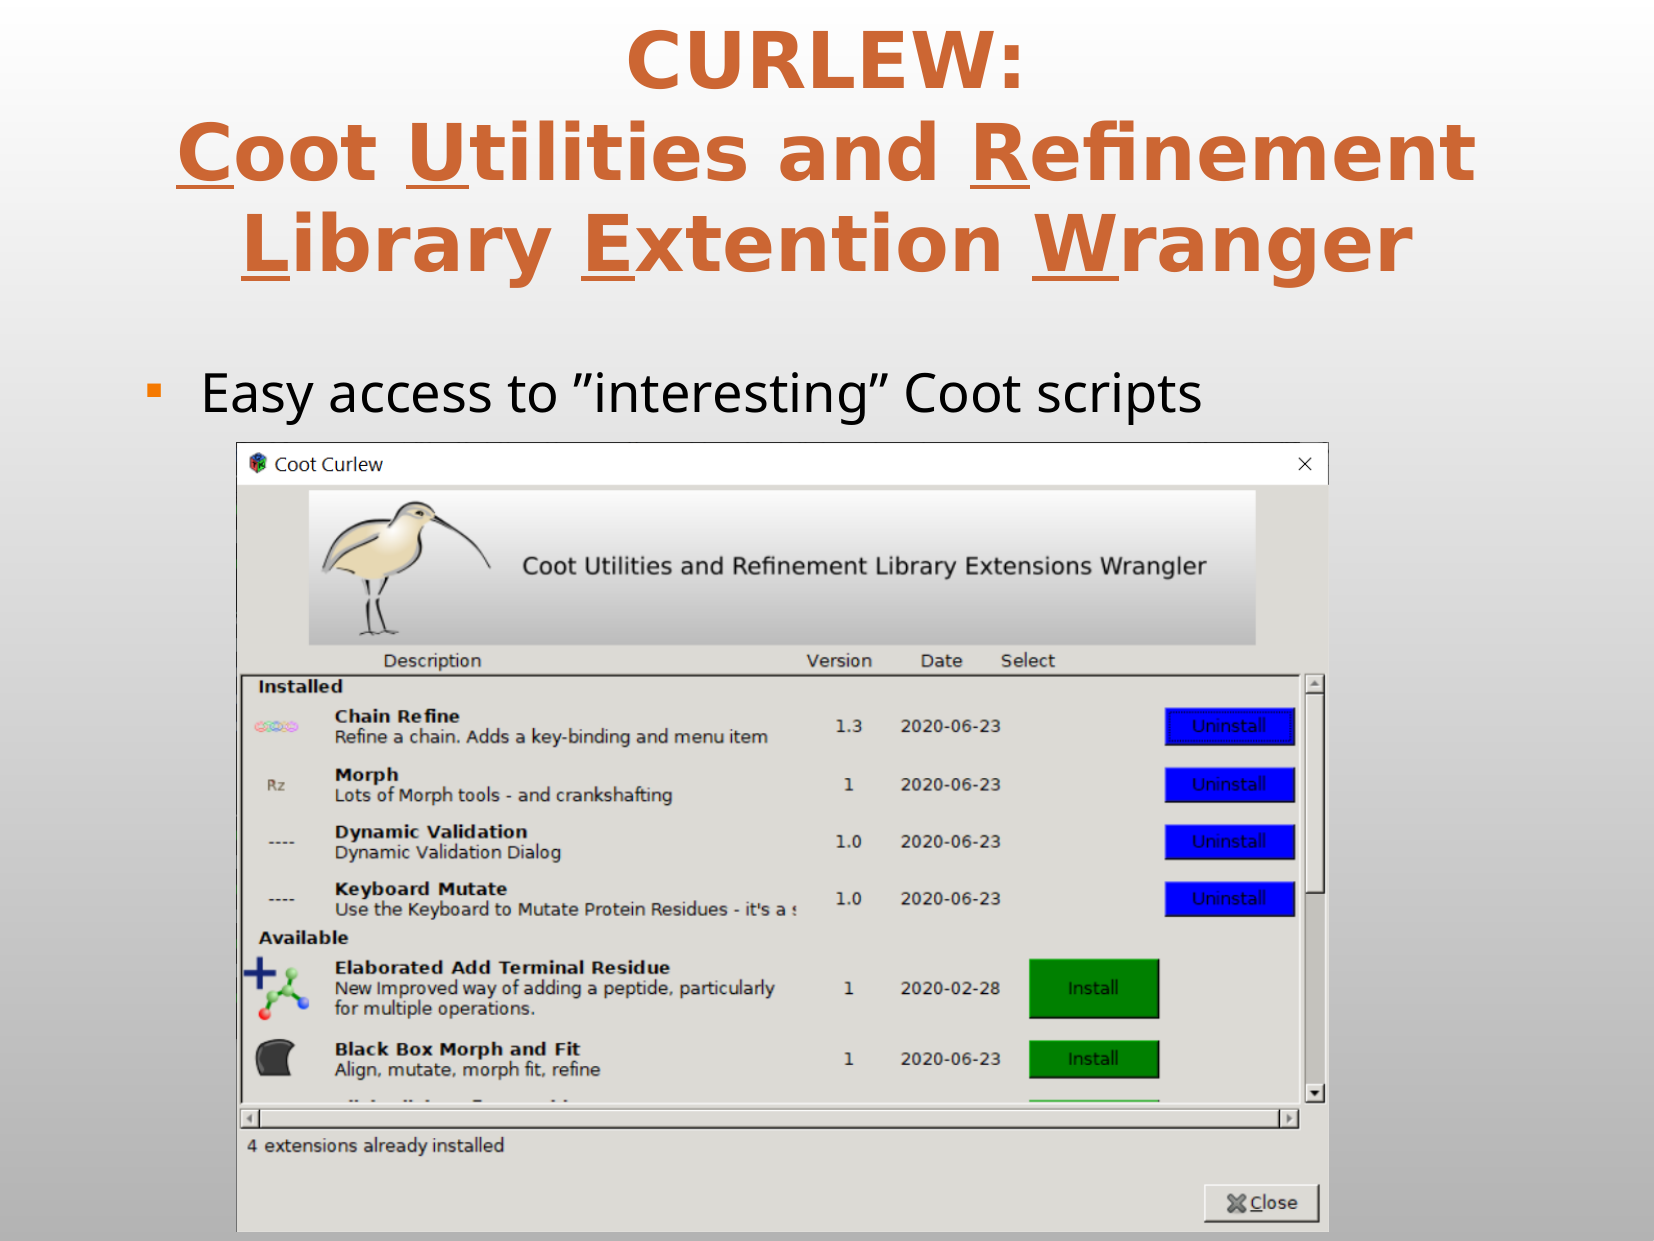

# CURLEW: Coot Utilities and Refinement Library Extention Wranger
Easy access to ”interesting” Coot scripts